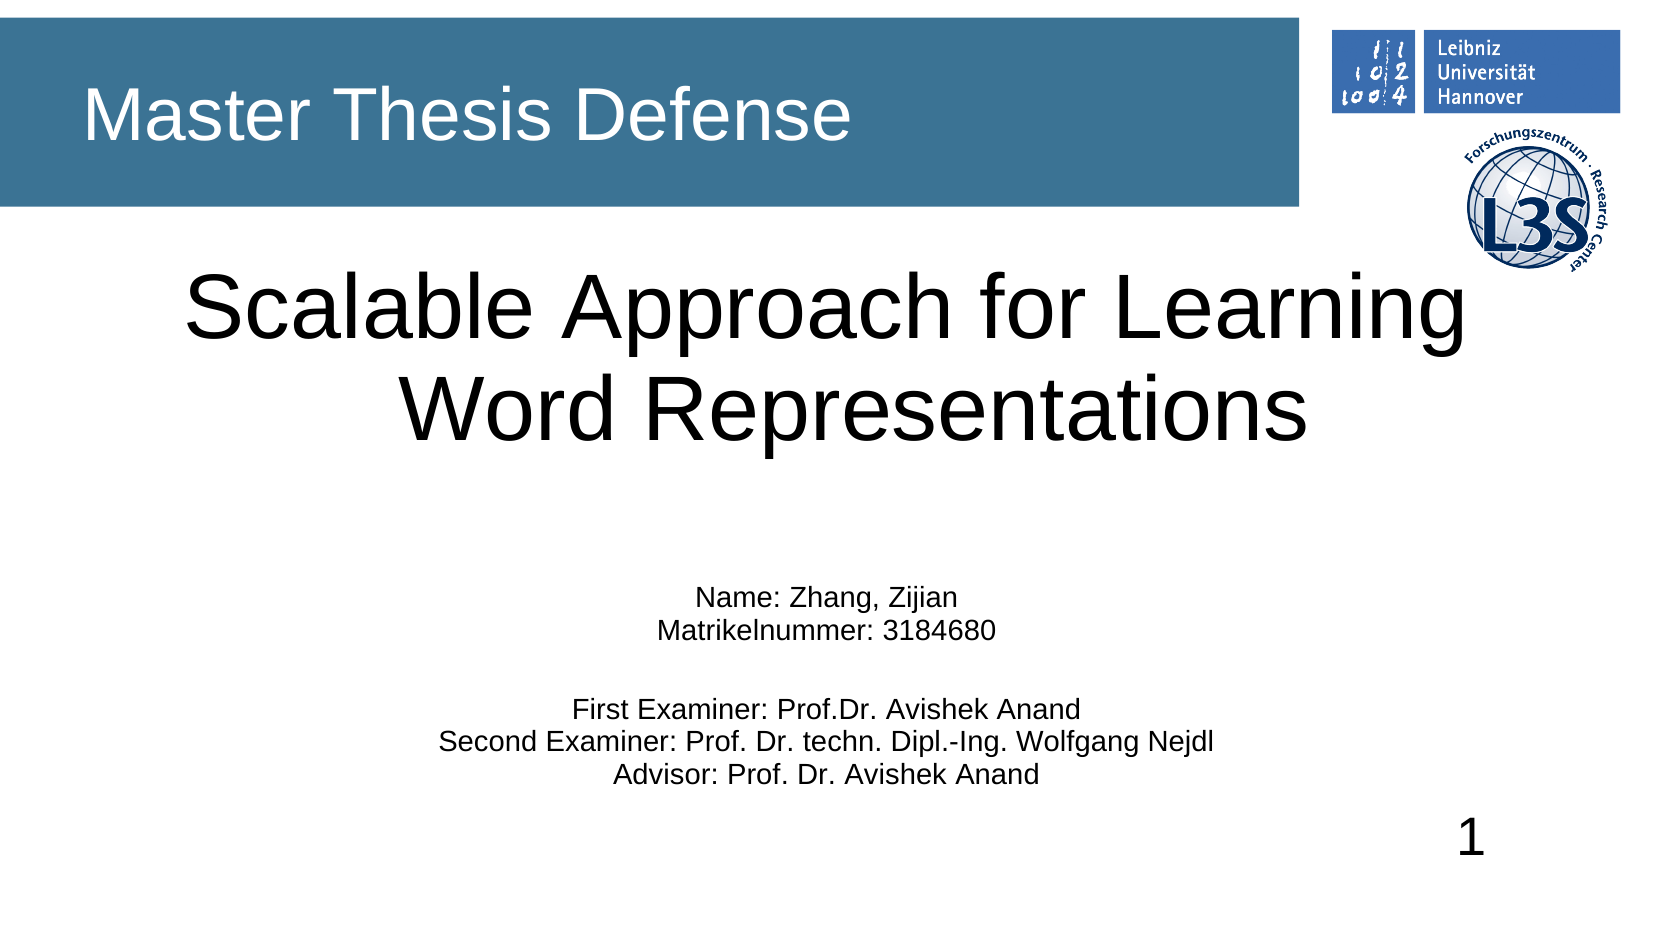

# Master Thesis Defense
Scalable Approach for Learning Word Representations
Name: Zhang, Zijian
Matrikelnummer: 3184680
First Examiner: Prof.Dr. Avishek Anand
Second Examiner: Prof. Dr. techn. Dipl.-Ing. Wolfgang Nejdl
Advisor: Prof. Dr. Avishek Anand